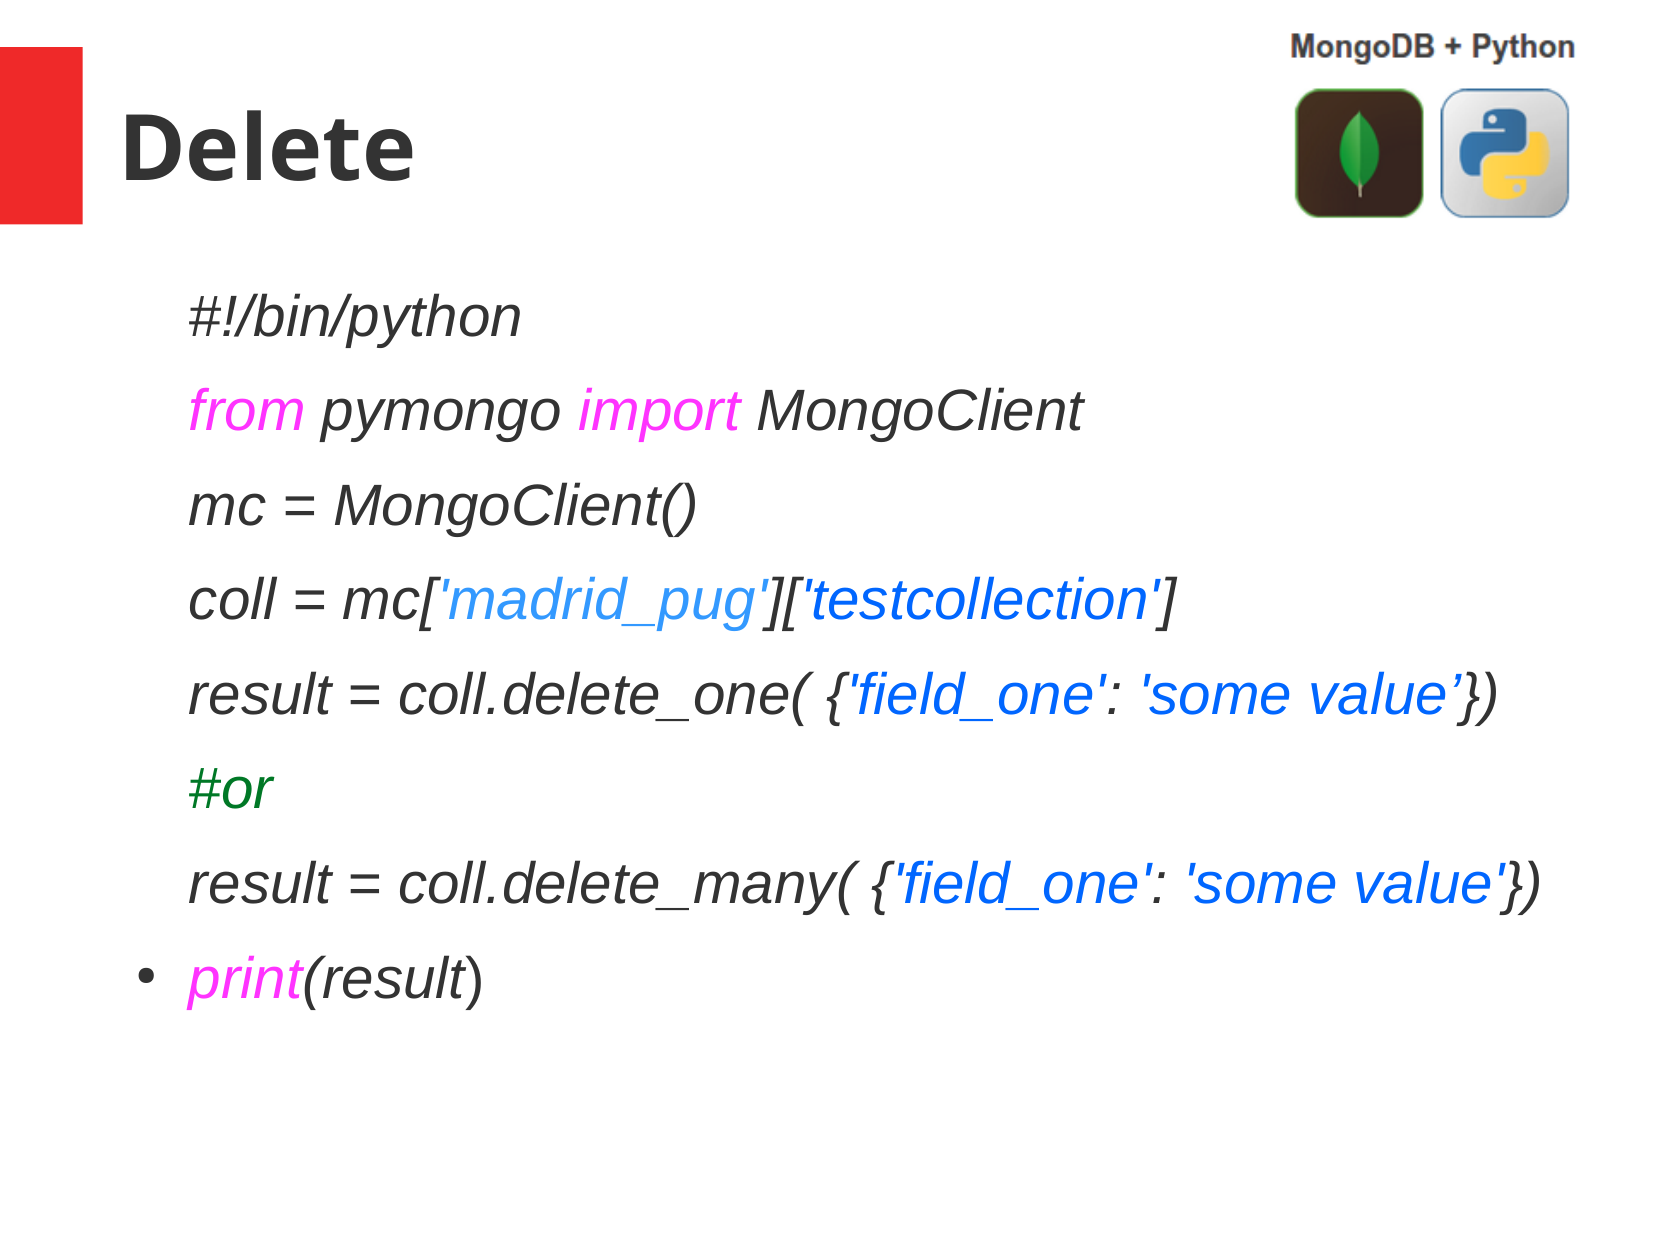

# Delete
#!/bin/python
from pymongo import MongoClient
mc = MongoClient()
coll = mc['madrid_pug']['testcollection']
result = coll.delete_one( {'field_one': 'some value’})
#or
result = coll.delete_many( {'field_one': 'some value'})
print(result)